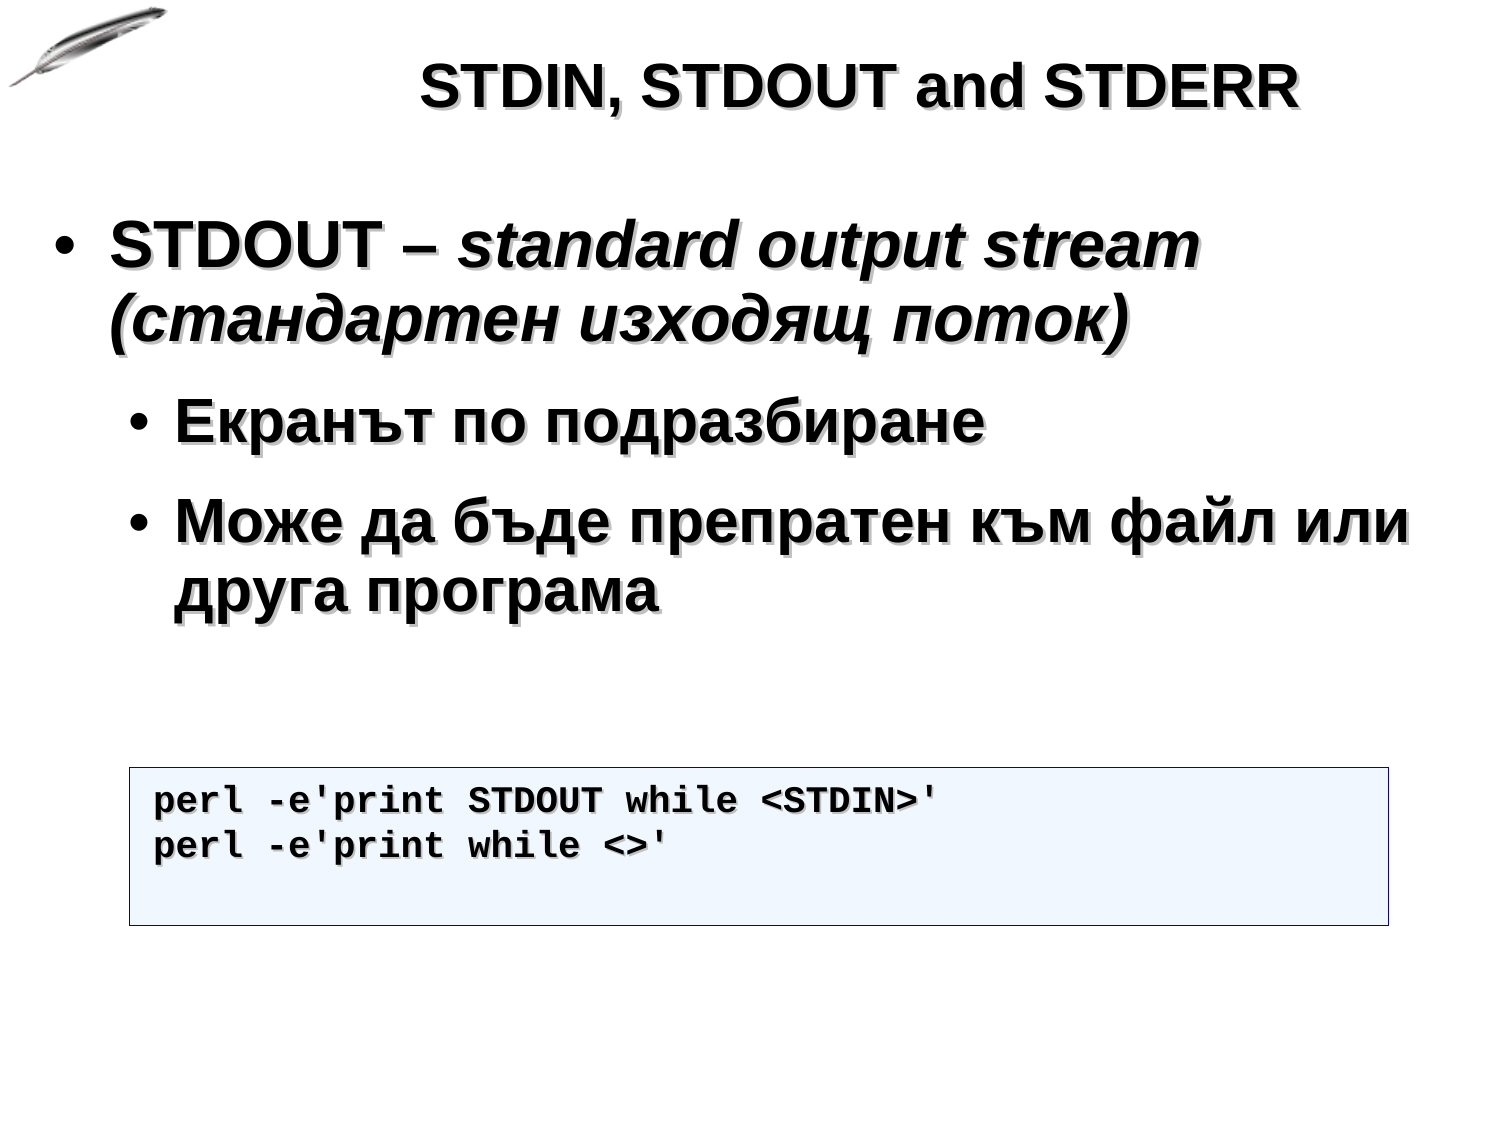

# STDIN, STDOUT and STDERR
STDOUT – standard output stream (стандартен изходящ поток)
Екранът по подразбиране
Може да бъде препратен към файл или друга програма
perl -e'print STDOUT while <STDIN>'
perl -e'print while <>'